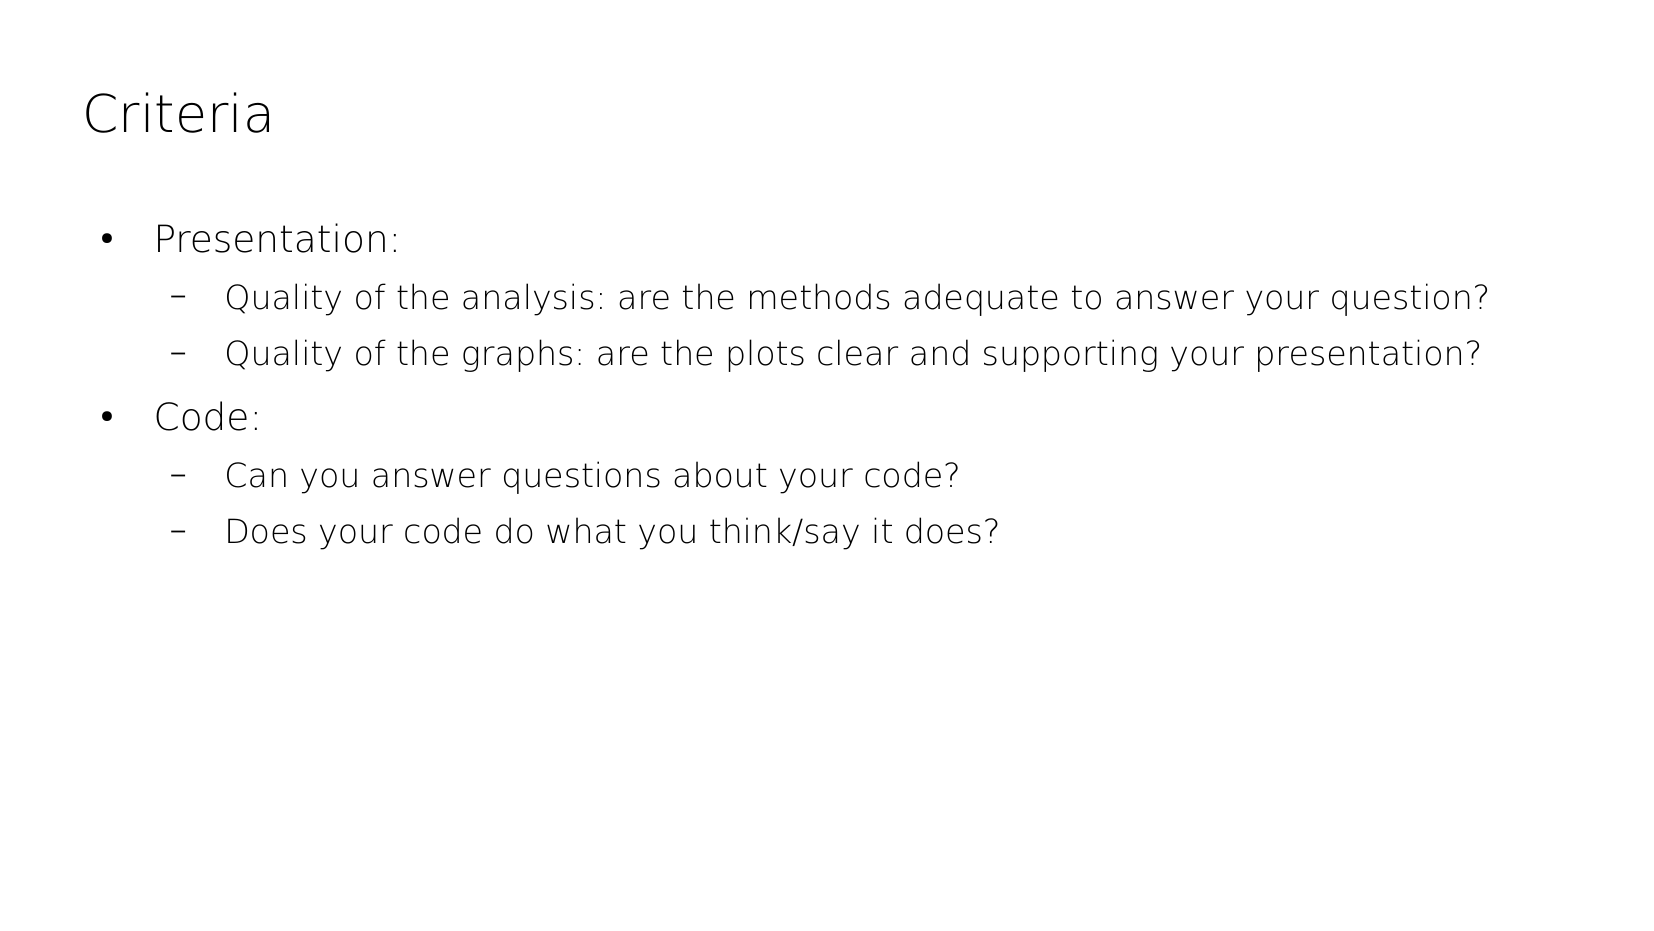

# Criteria
Presentation:
Quality of the analysis: are the methods adequate to answer your question?
Quality of the graphs: are the plots clear and supporting your presentation?
Code:
Can you answer questions about your code?
Does your code do what you think/say it does?